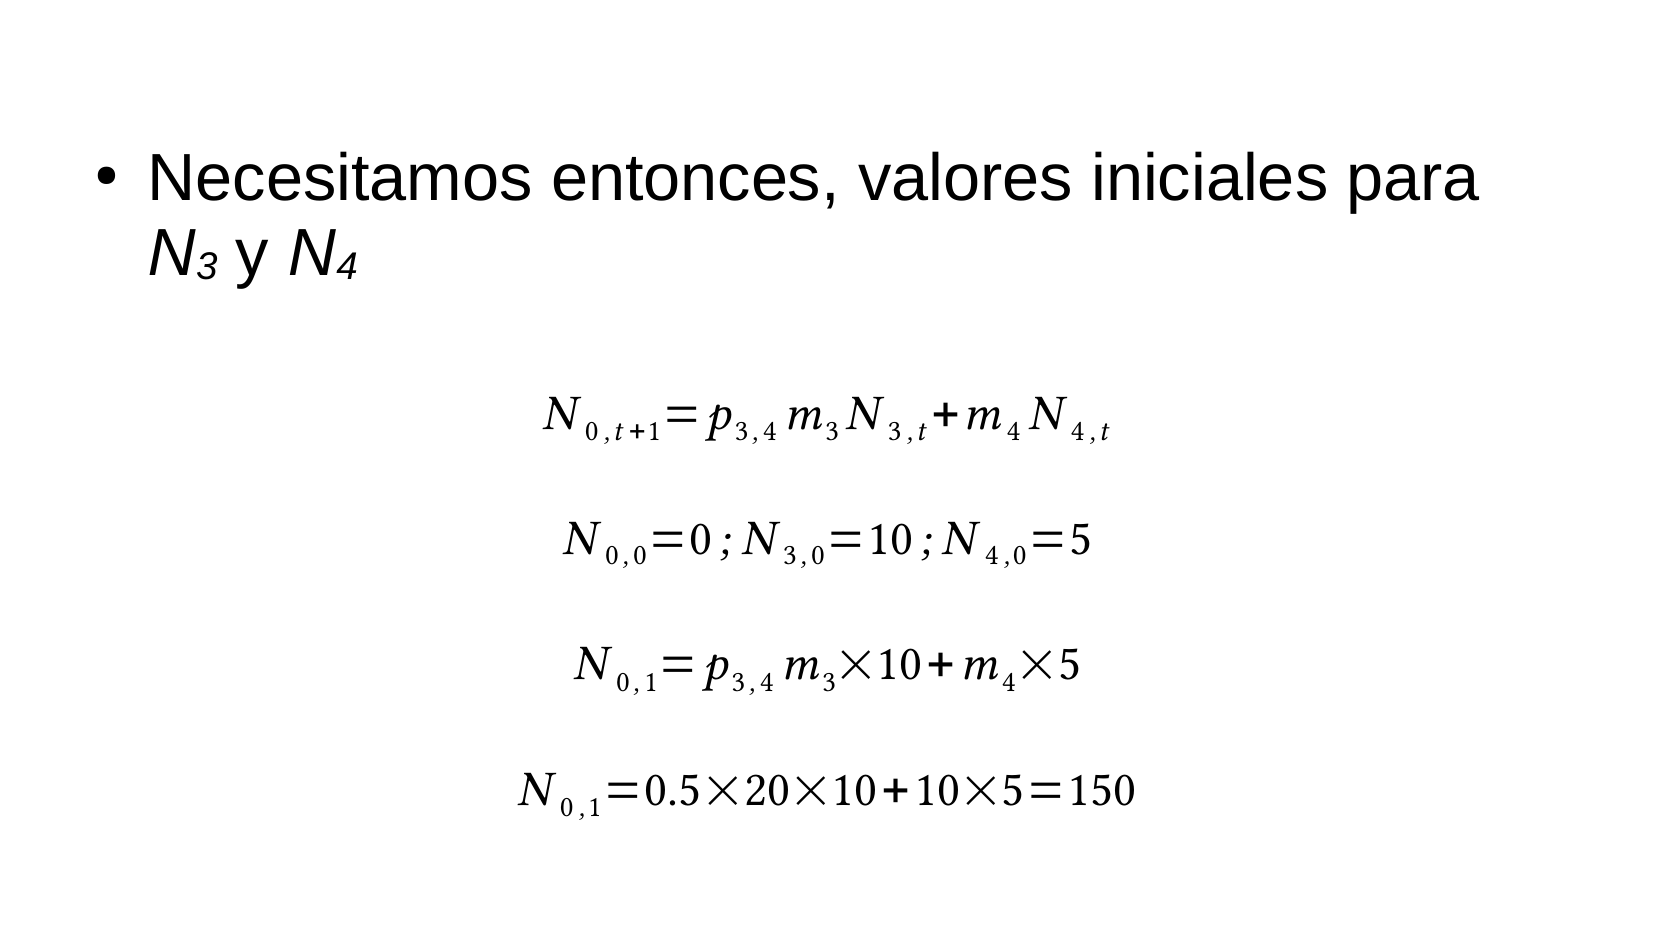

# Necesitamos entonces, valores iniciales para N3 y N4